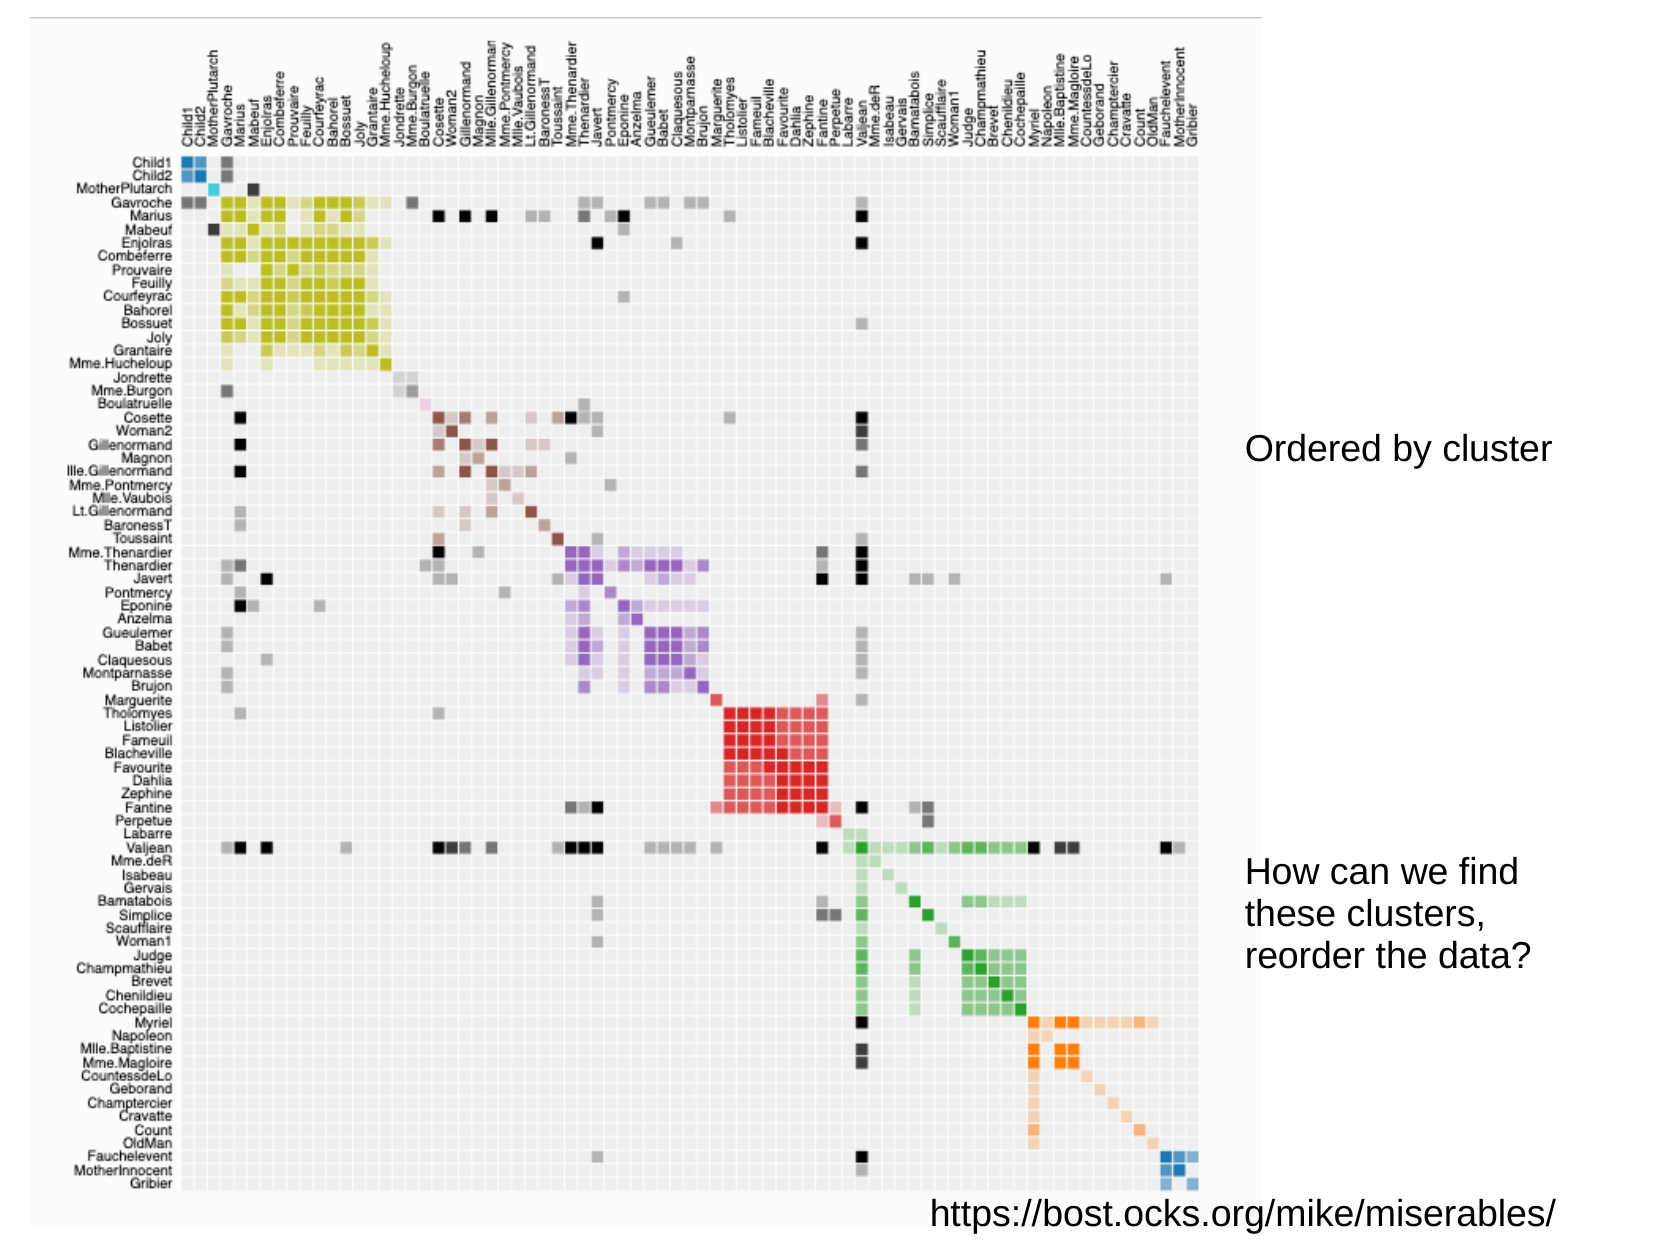

Ordered by cluster
How can we find these clusters, reorder the data?
https://bost.ocks.org/mike/miserables/